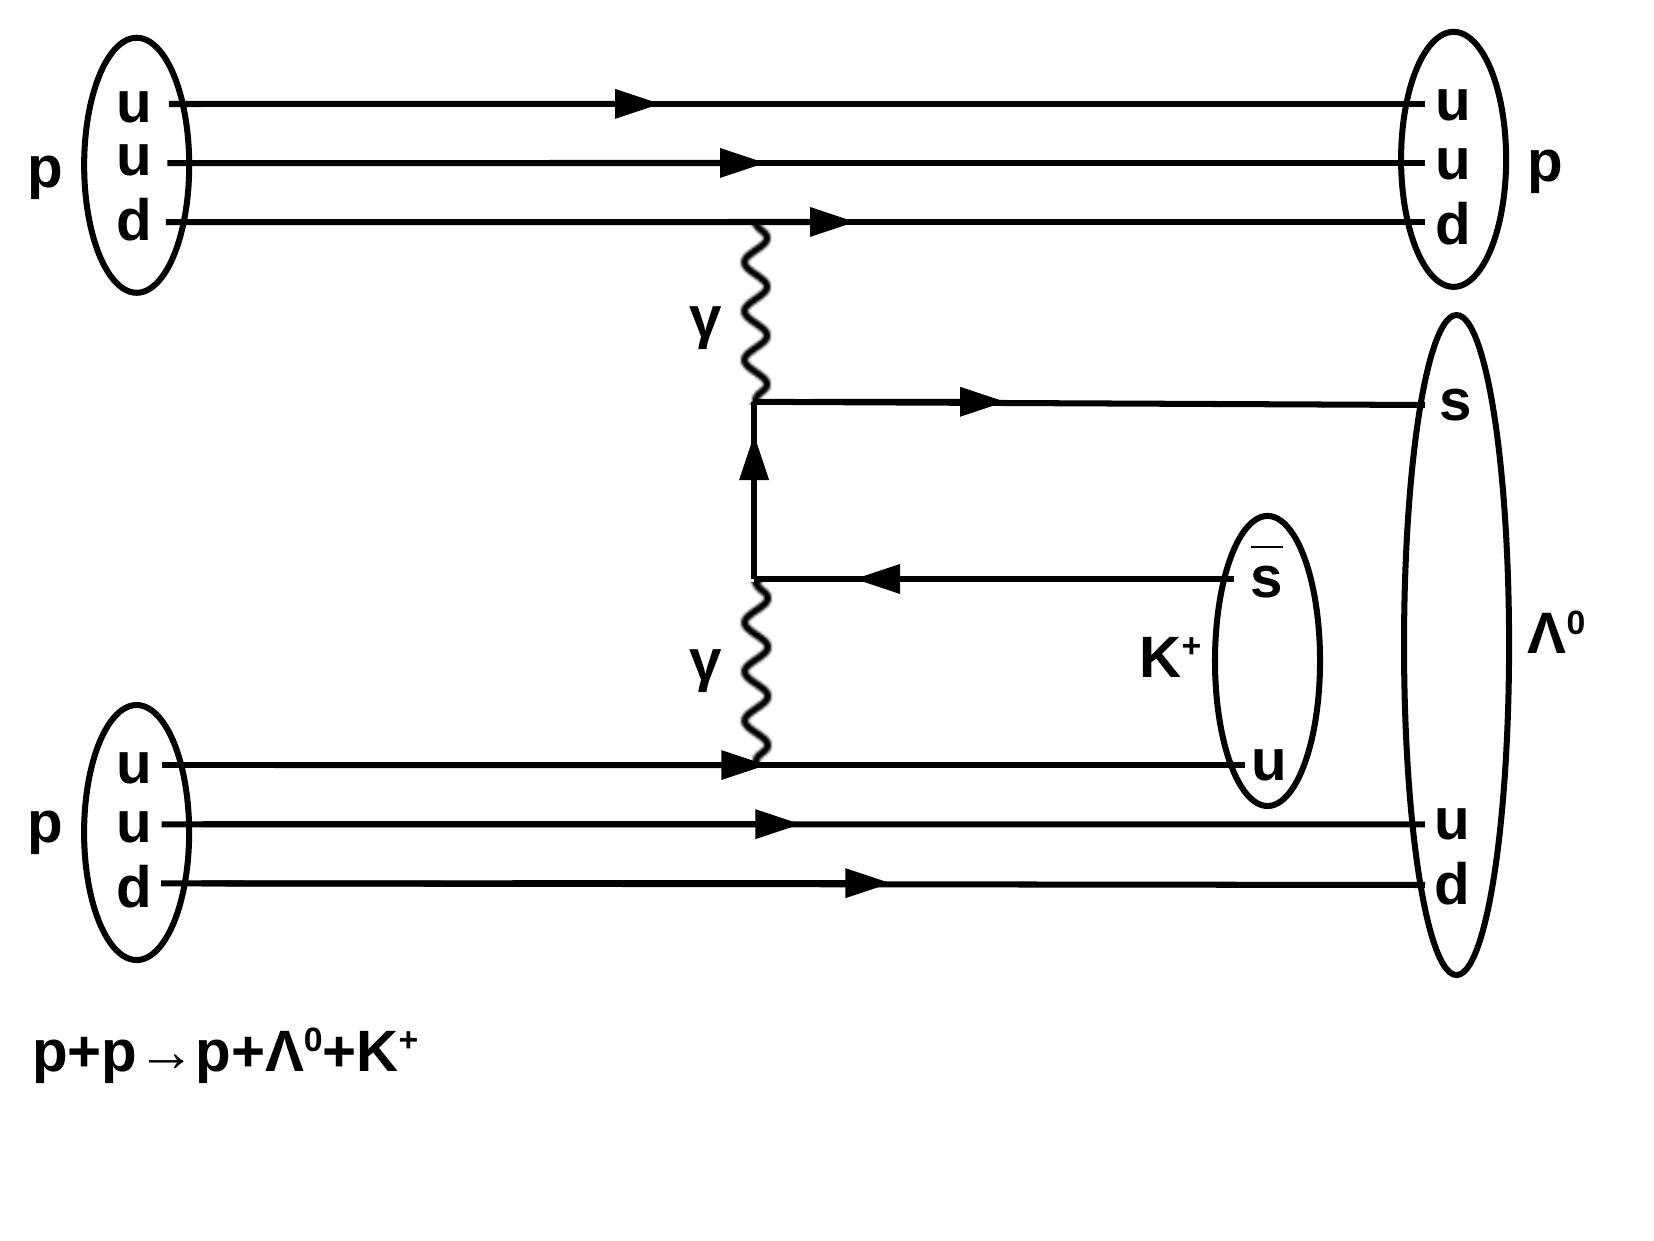

u
u
u
u
p
p
d
d
γ
s
s
Λ0
K+
γ
u
u
u
p
u
d
d
p+p→p+Λ0+K+